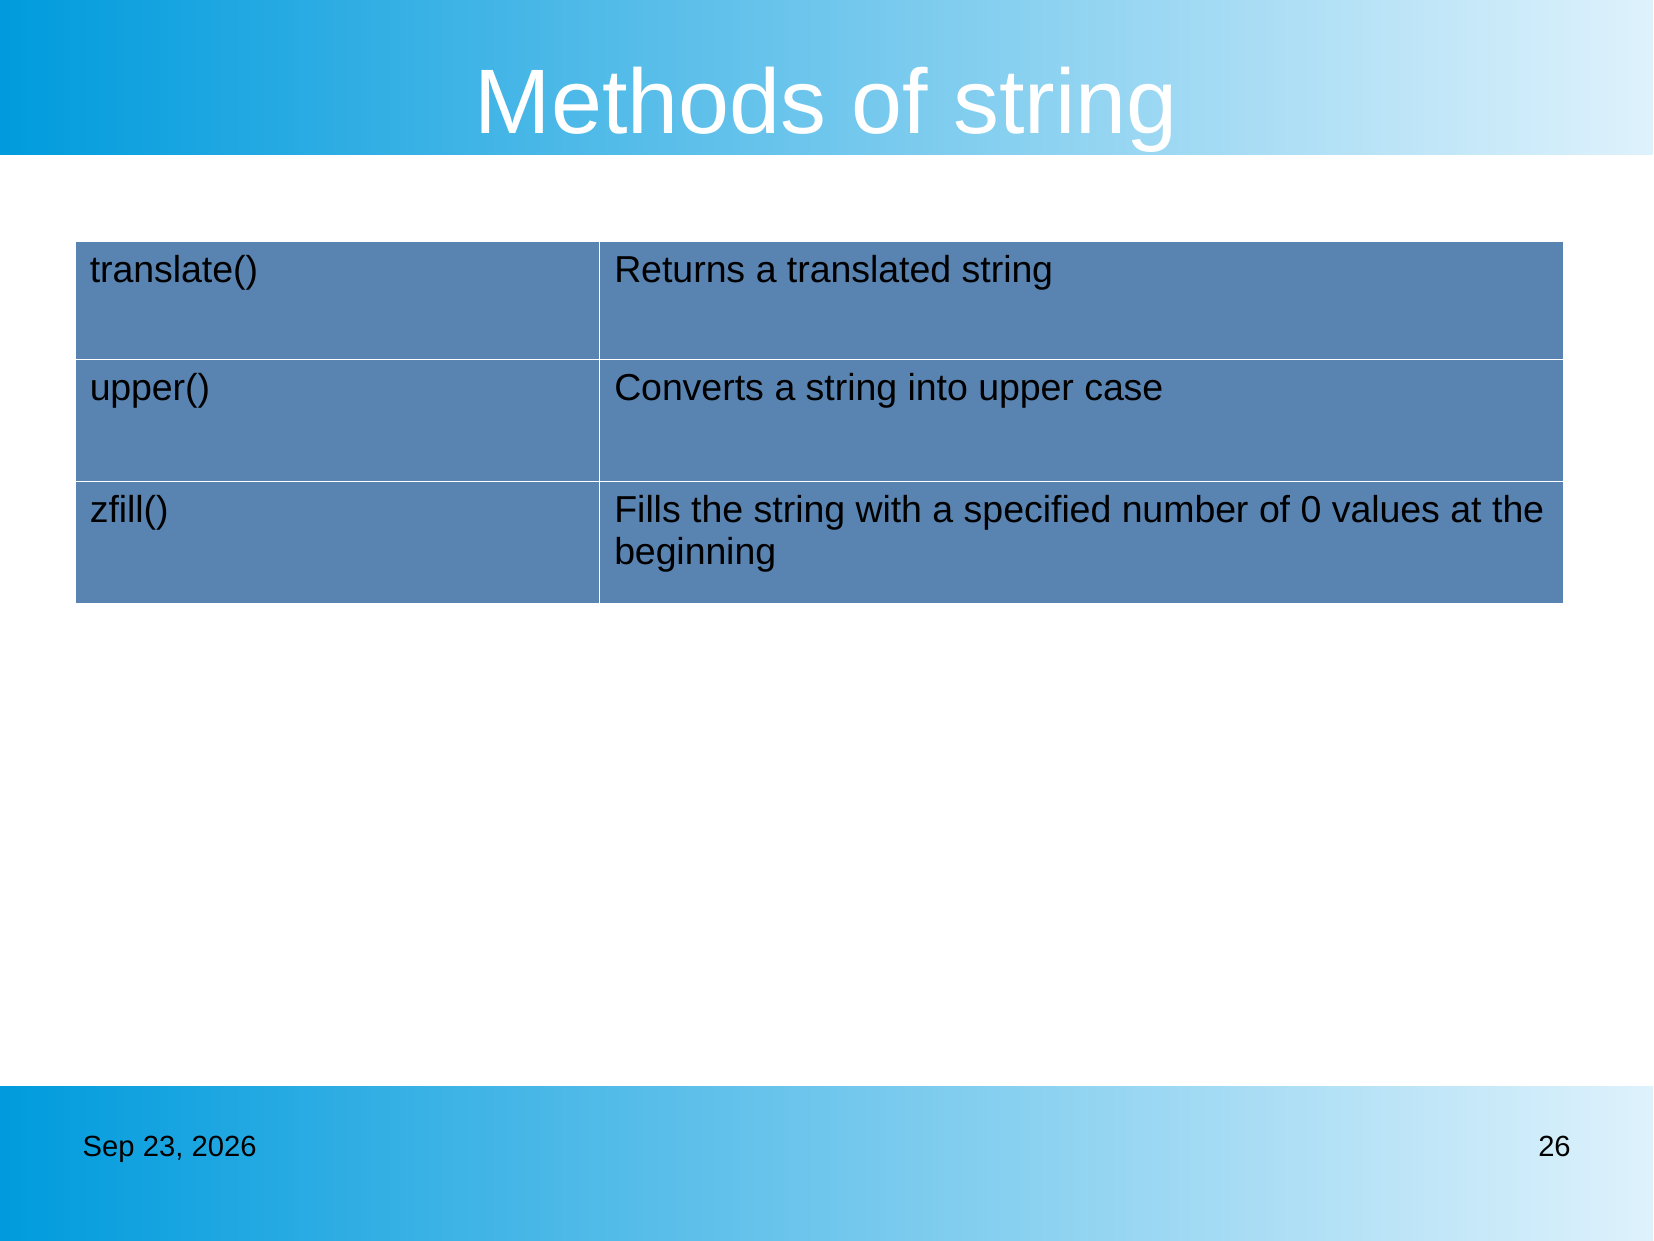

# Methods of string
| translate() | Returns a translated string |
| --- | --- |
| upper() | Converts a string into upper case |
| zfill() | Fills the string with a specified number of 0 values at the beginning |
26